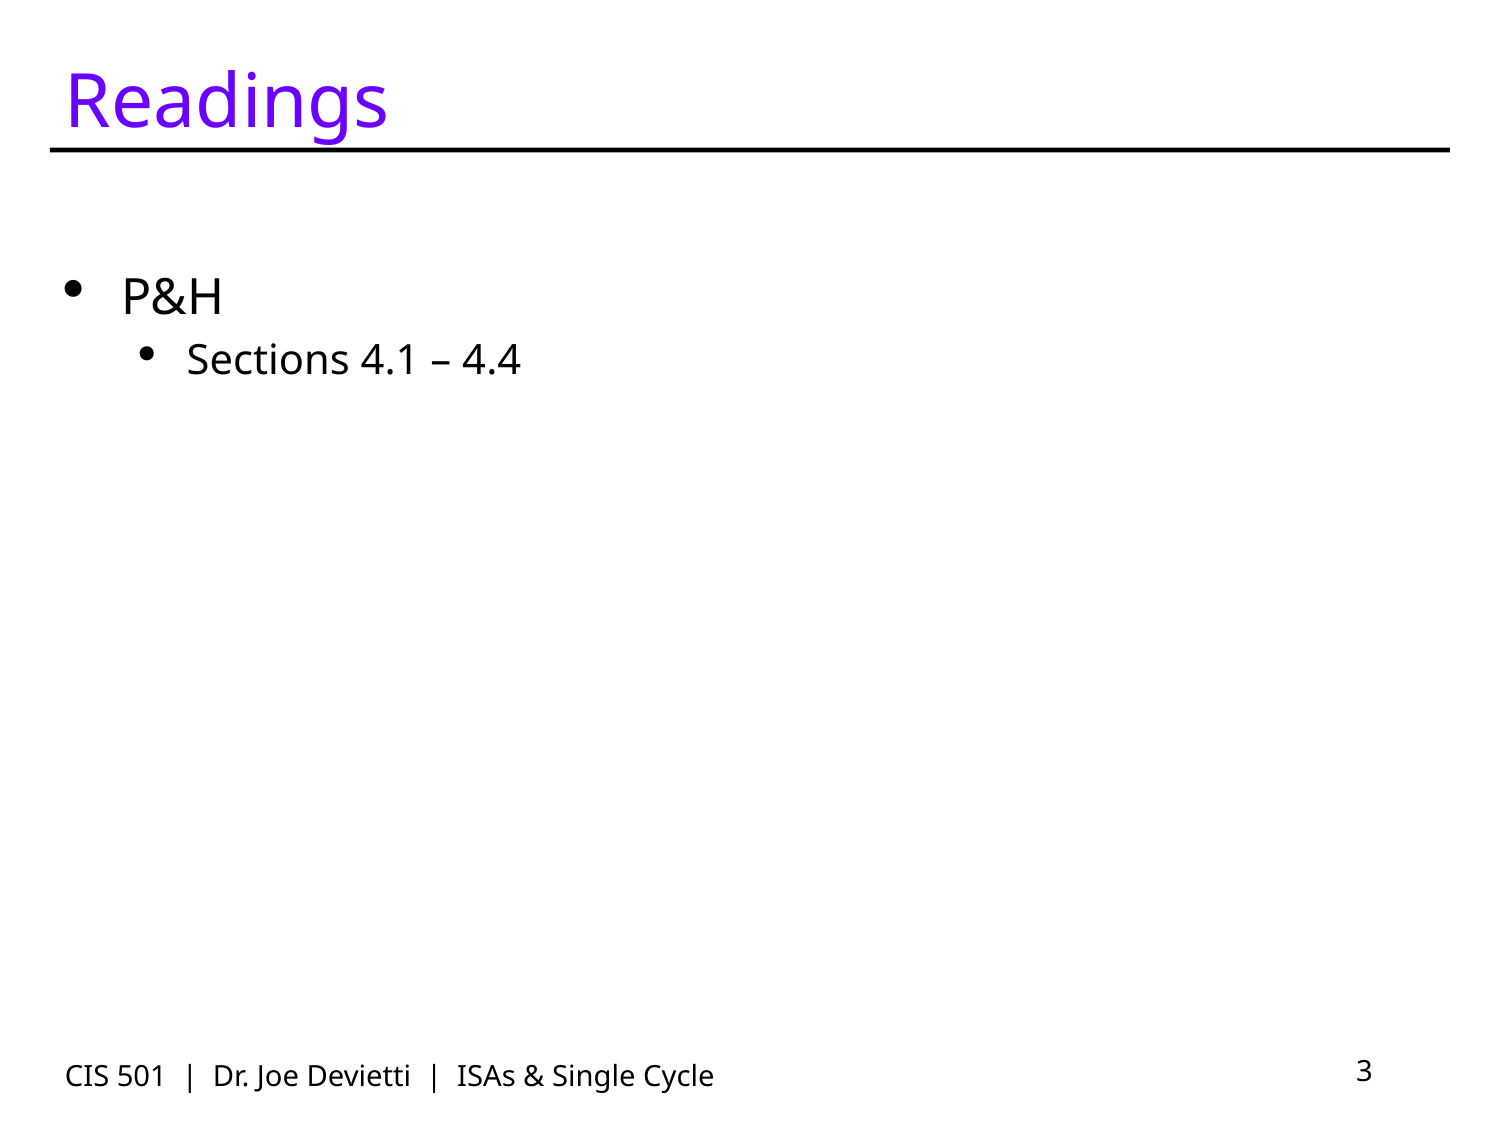

Readings
P&H
Sections 4.1 – 4.4
CIS 501 | Dr. Joe Devietti | ISAs & Single Cycle